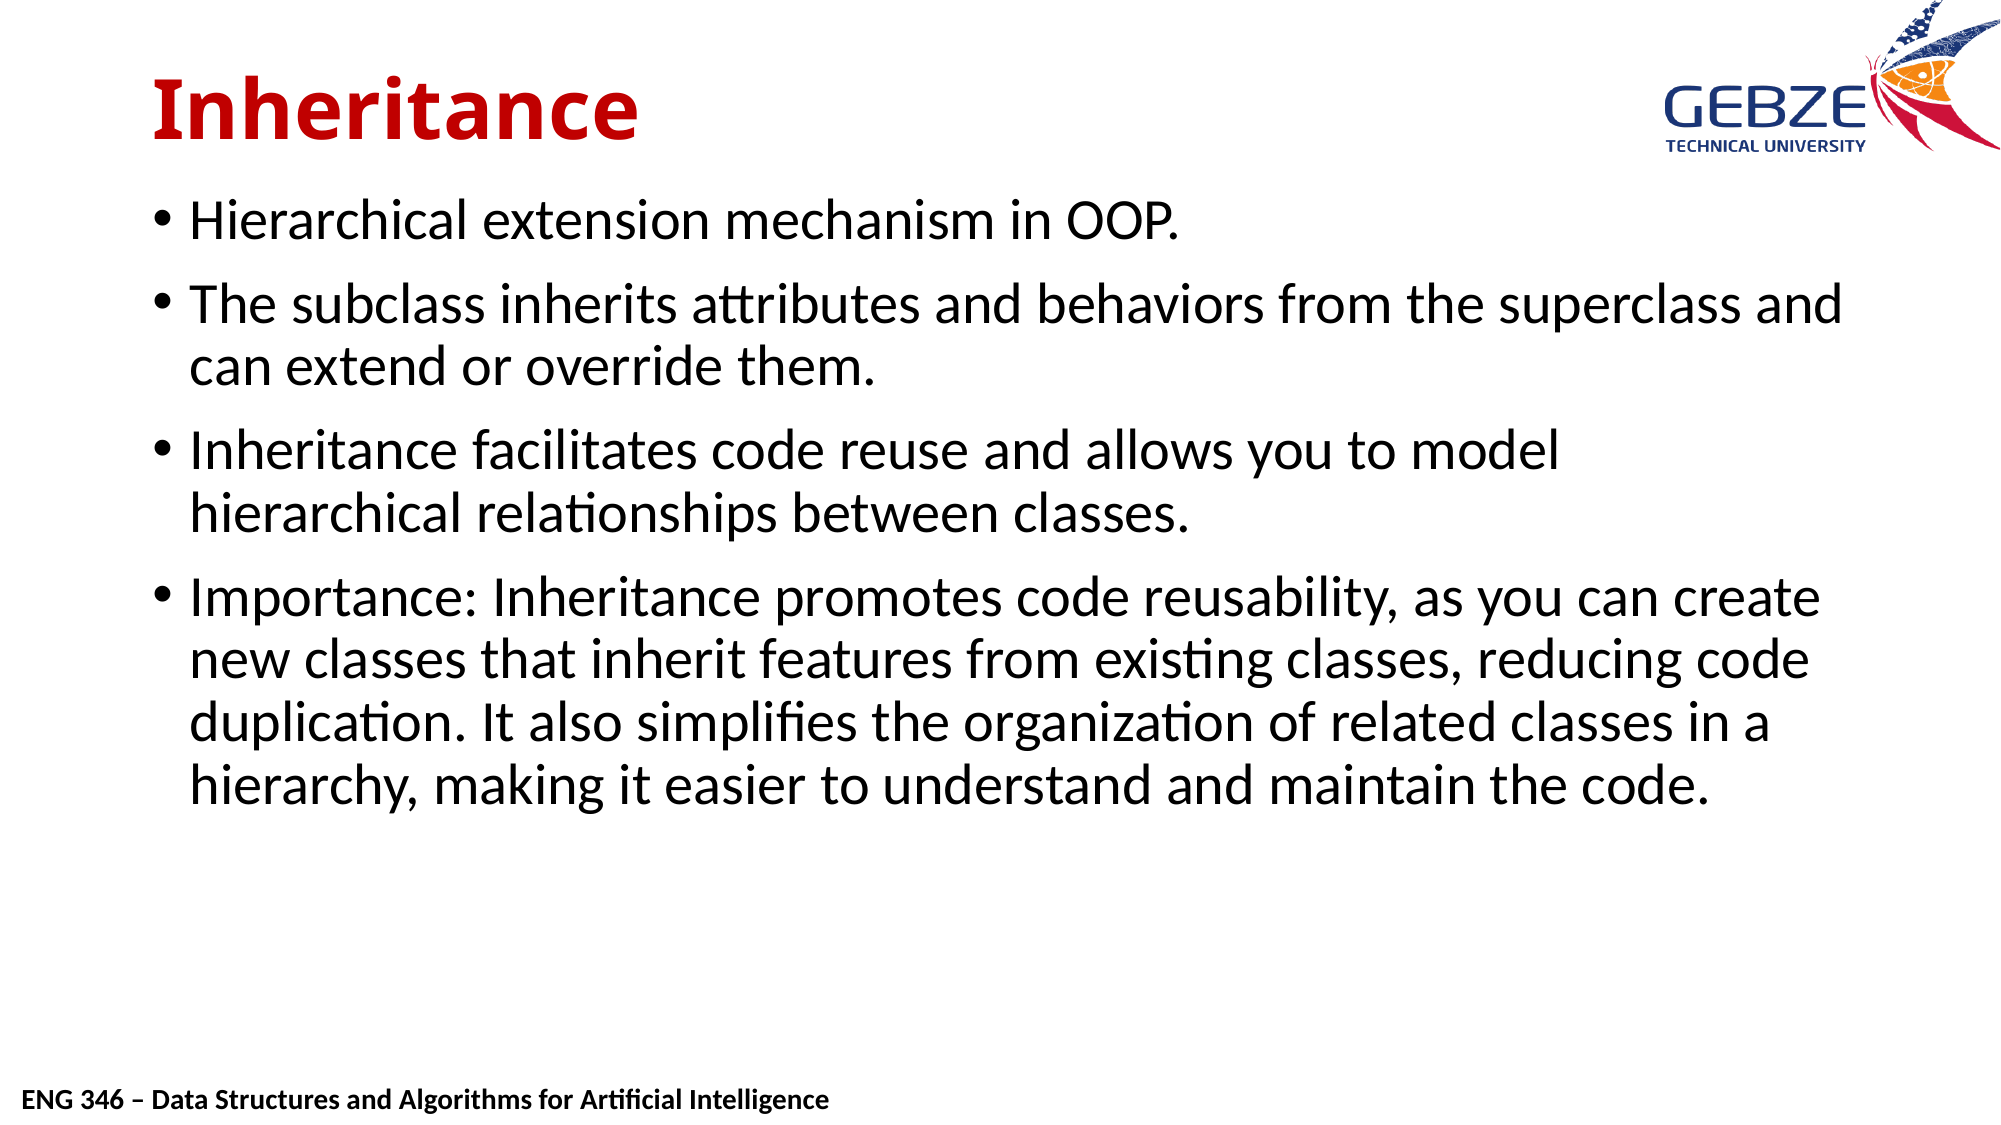

# Inheritance
Hierarchical extension mechanism in OOP.
The subclass inherits attributes and behaviors from the superclass and can extend or override them.
Inheritance facilitates code reuse and allows you to model hierarchical relationships between classes.
Importance: Inheritance promotes code reusability, as you can create new classes that inherit features from existing classes, reducing code duplication. It also simplifies the organization of related classes in a hierarchy, making it easier to understand and maintain the code.